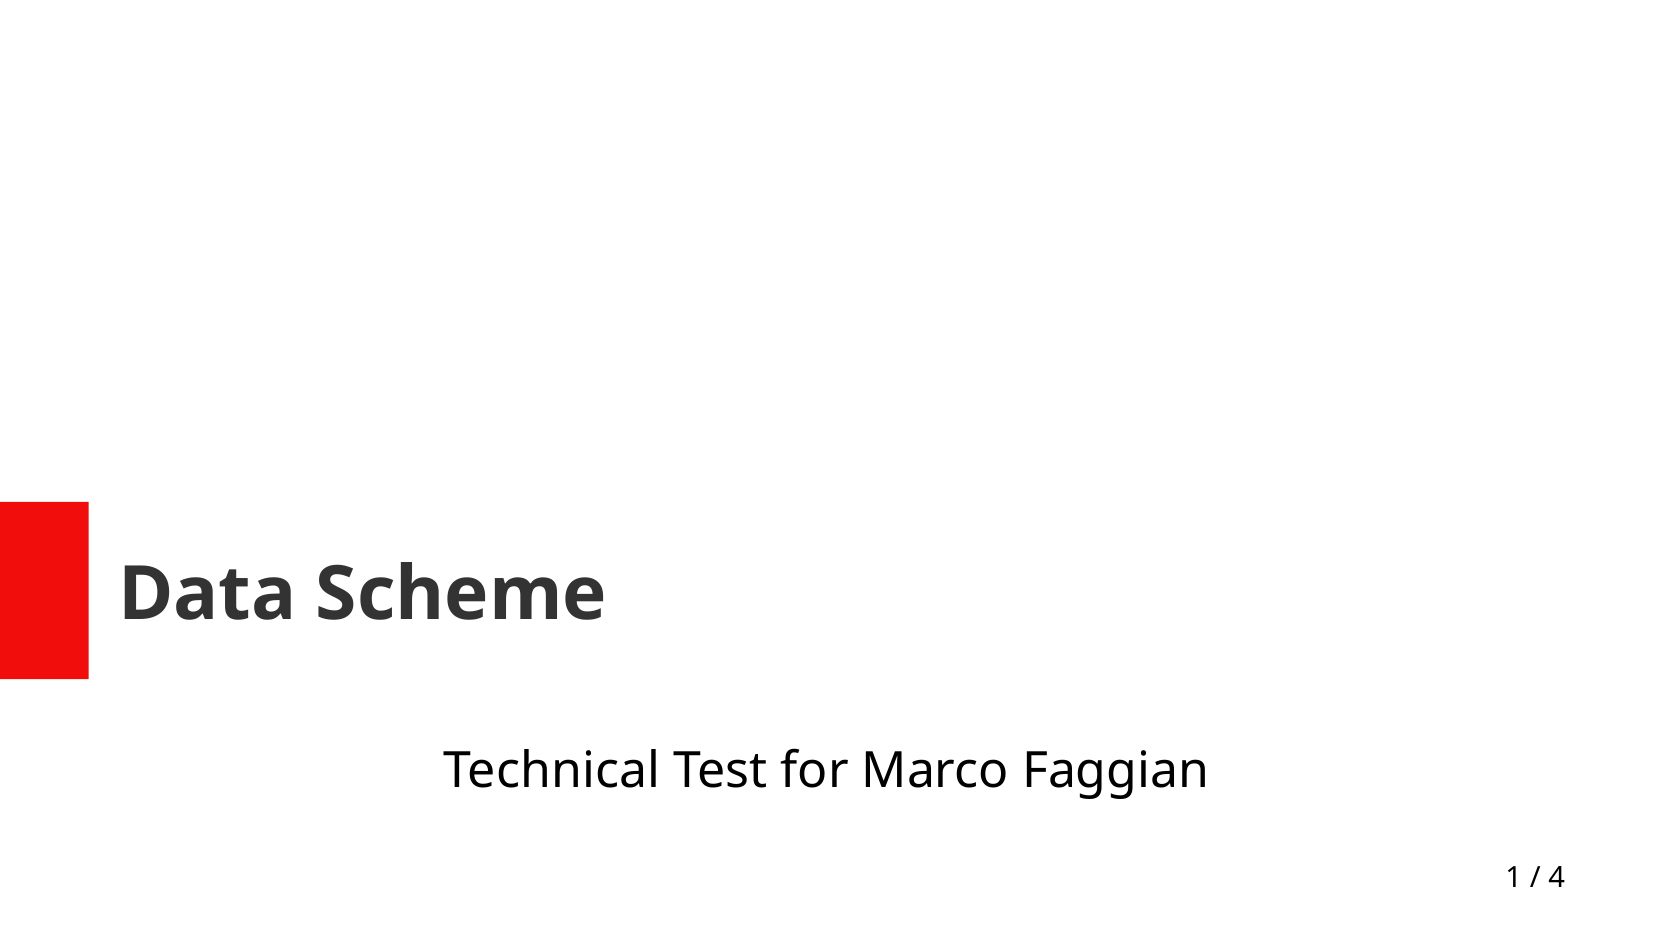

# Data Scheme
Technical Test for Marco Faggian
1